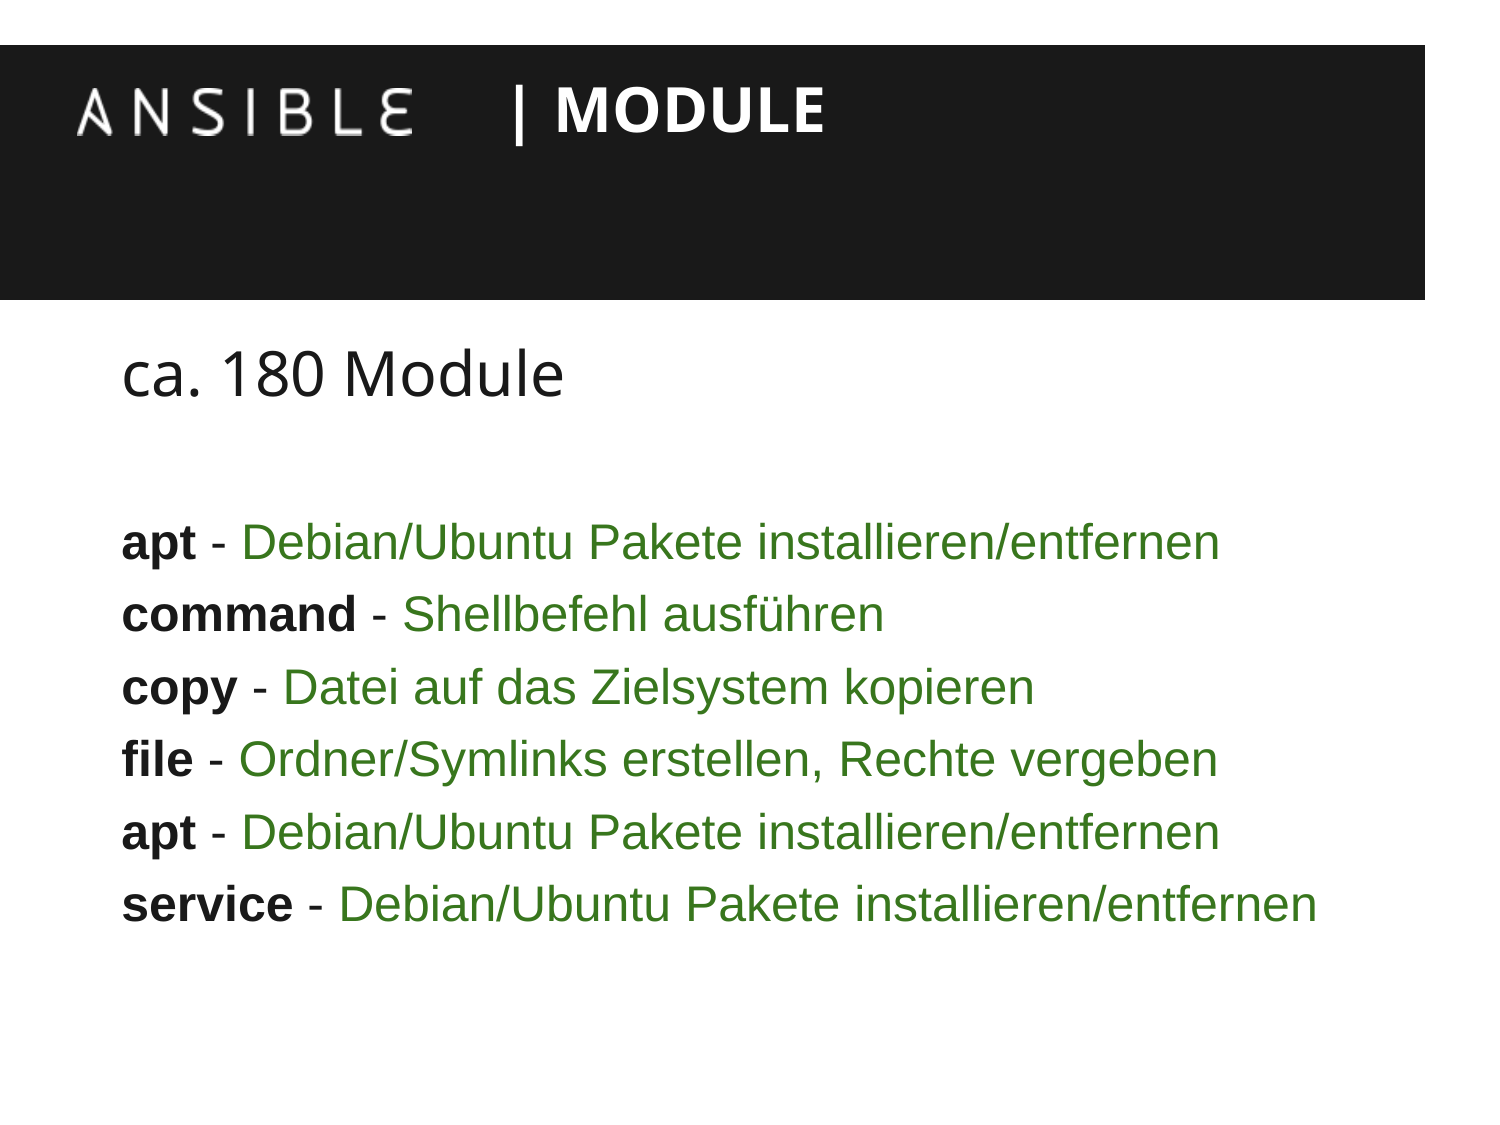

| MODULE
# ca. 180 Module
apt - Debian/Ubuntu Pakete installieren/entfernen
command - Shellbefehl ausführen
copy - Datei auf das Zielsystem kopieren
file - Ordner/Symlinks erstellen, Rechte vergeben
apt - Debian/Ubuntu Pakete installieren/entfernen
service - Debian/Ubuntu Pakete installieren/entfernen